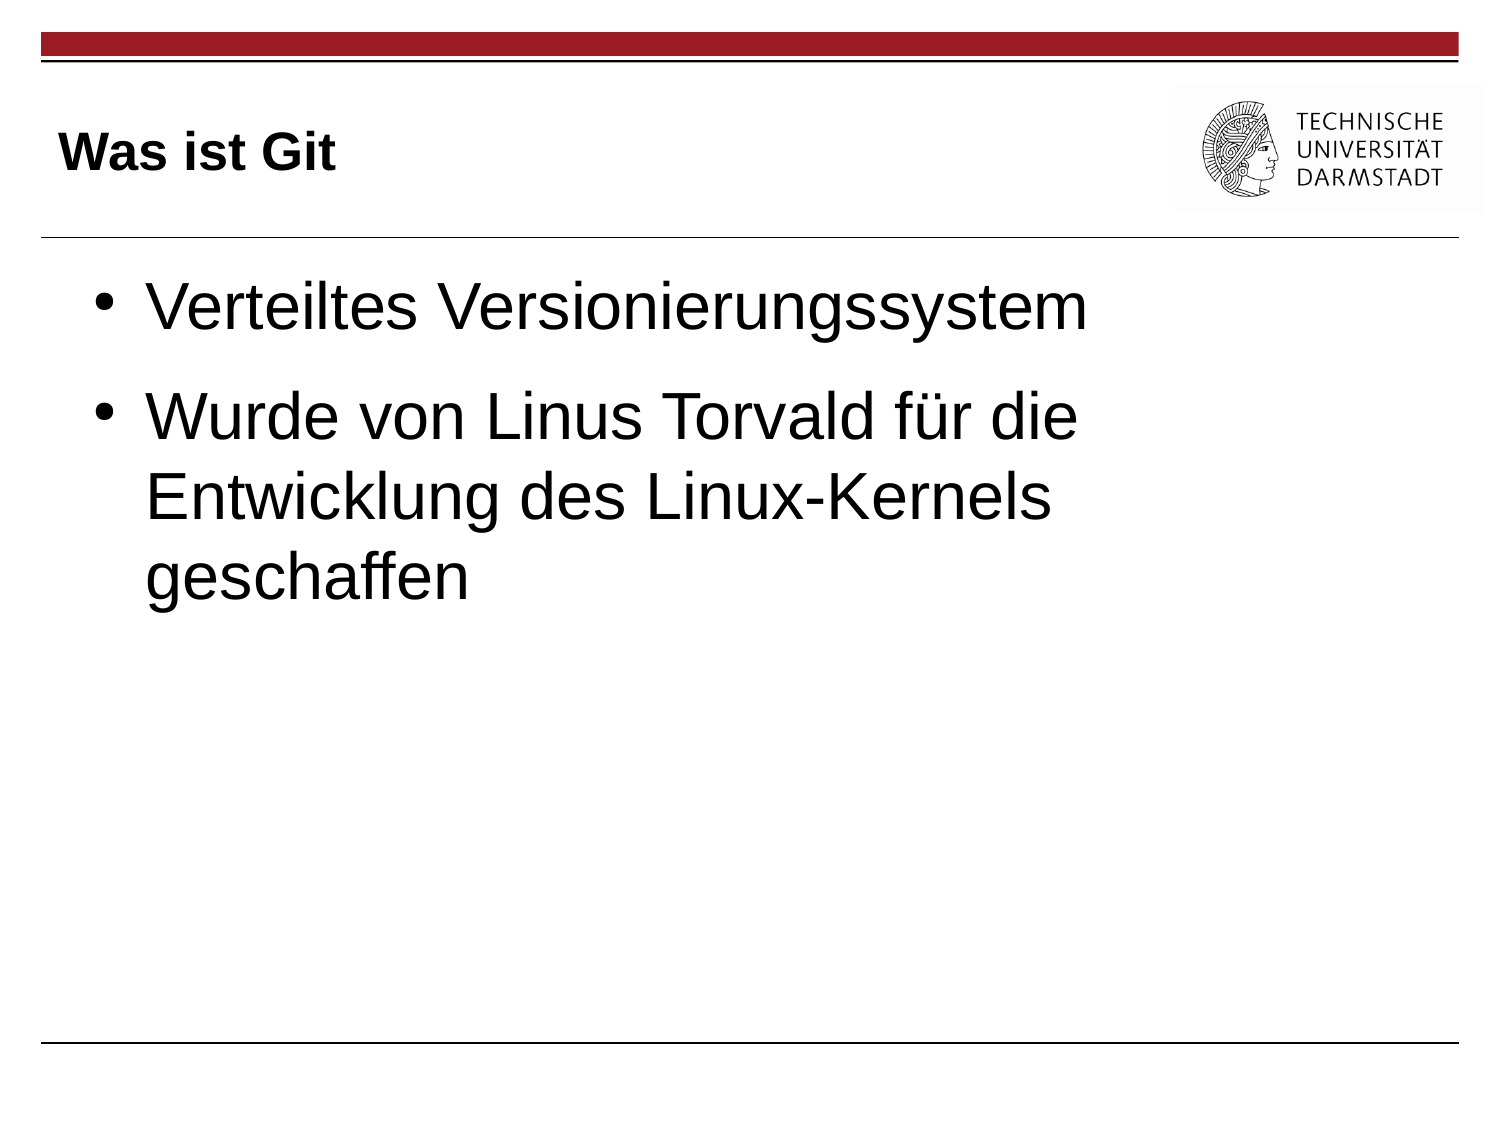

Was ist Git
# Verteiltes Versionierungssystem
Wurde von Linus Torvald für die Entwicklung des Linux-Kernels geschaffen